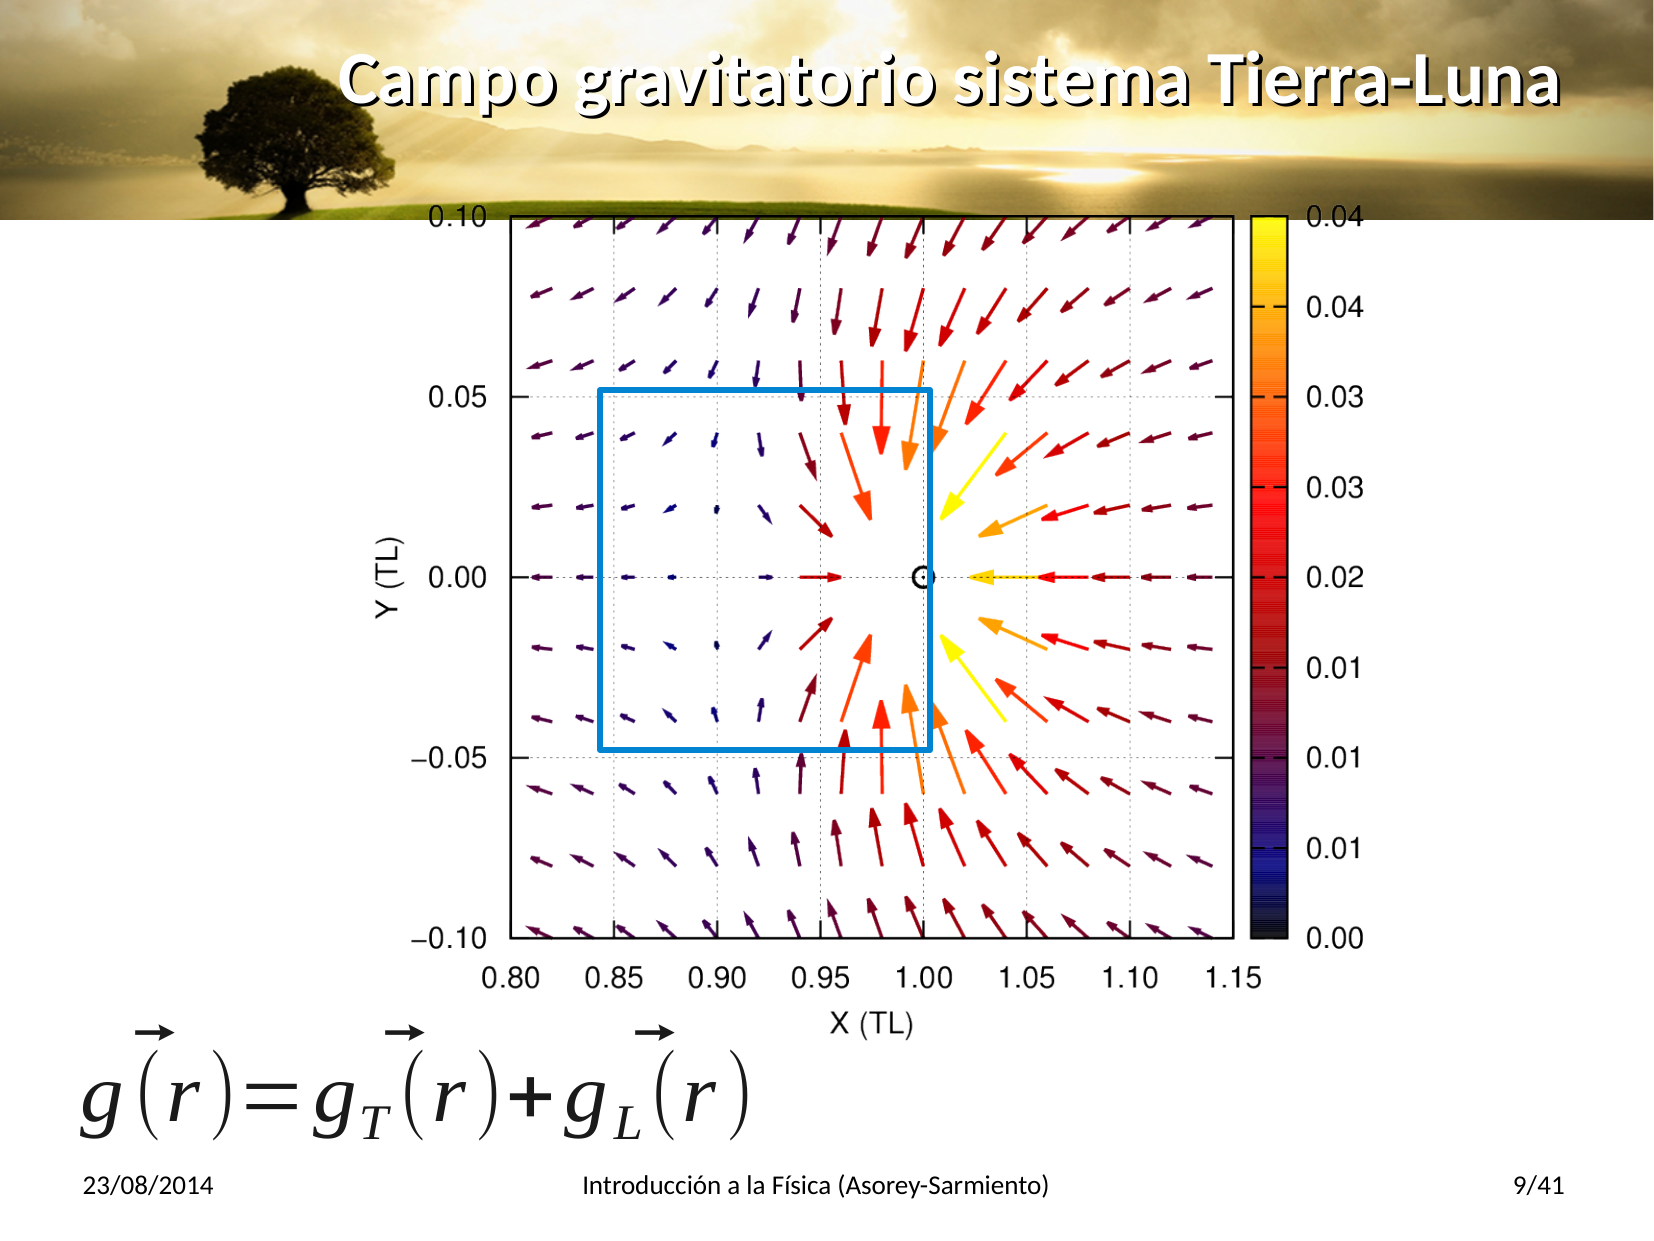

# Campo gravitatorio sistema Tierra-Luna
23/08/2014
Introducción a la Física (Asorey-Sarmiento)
9